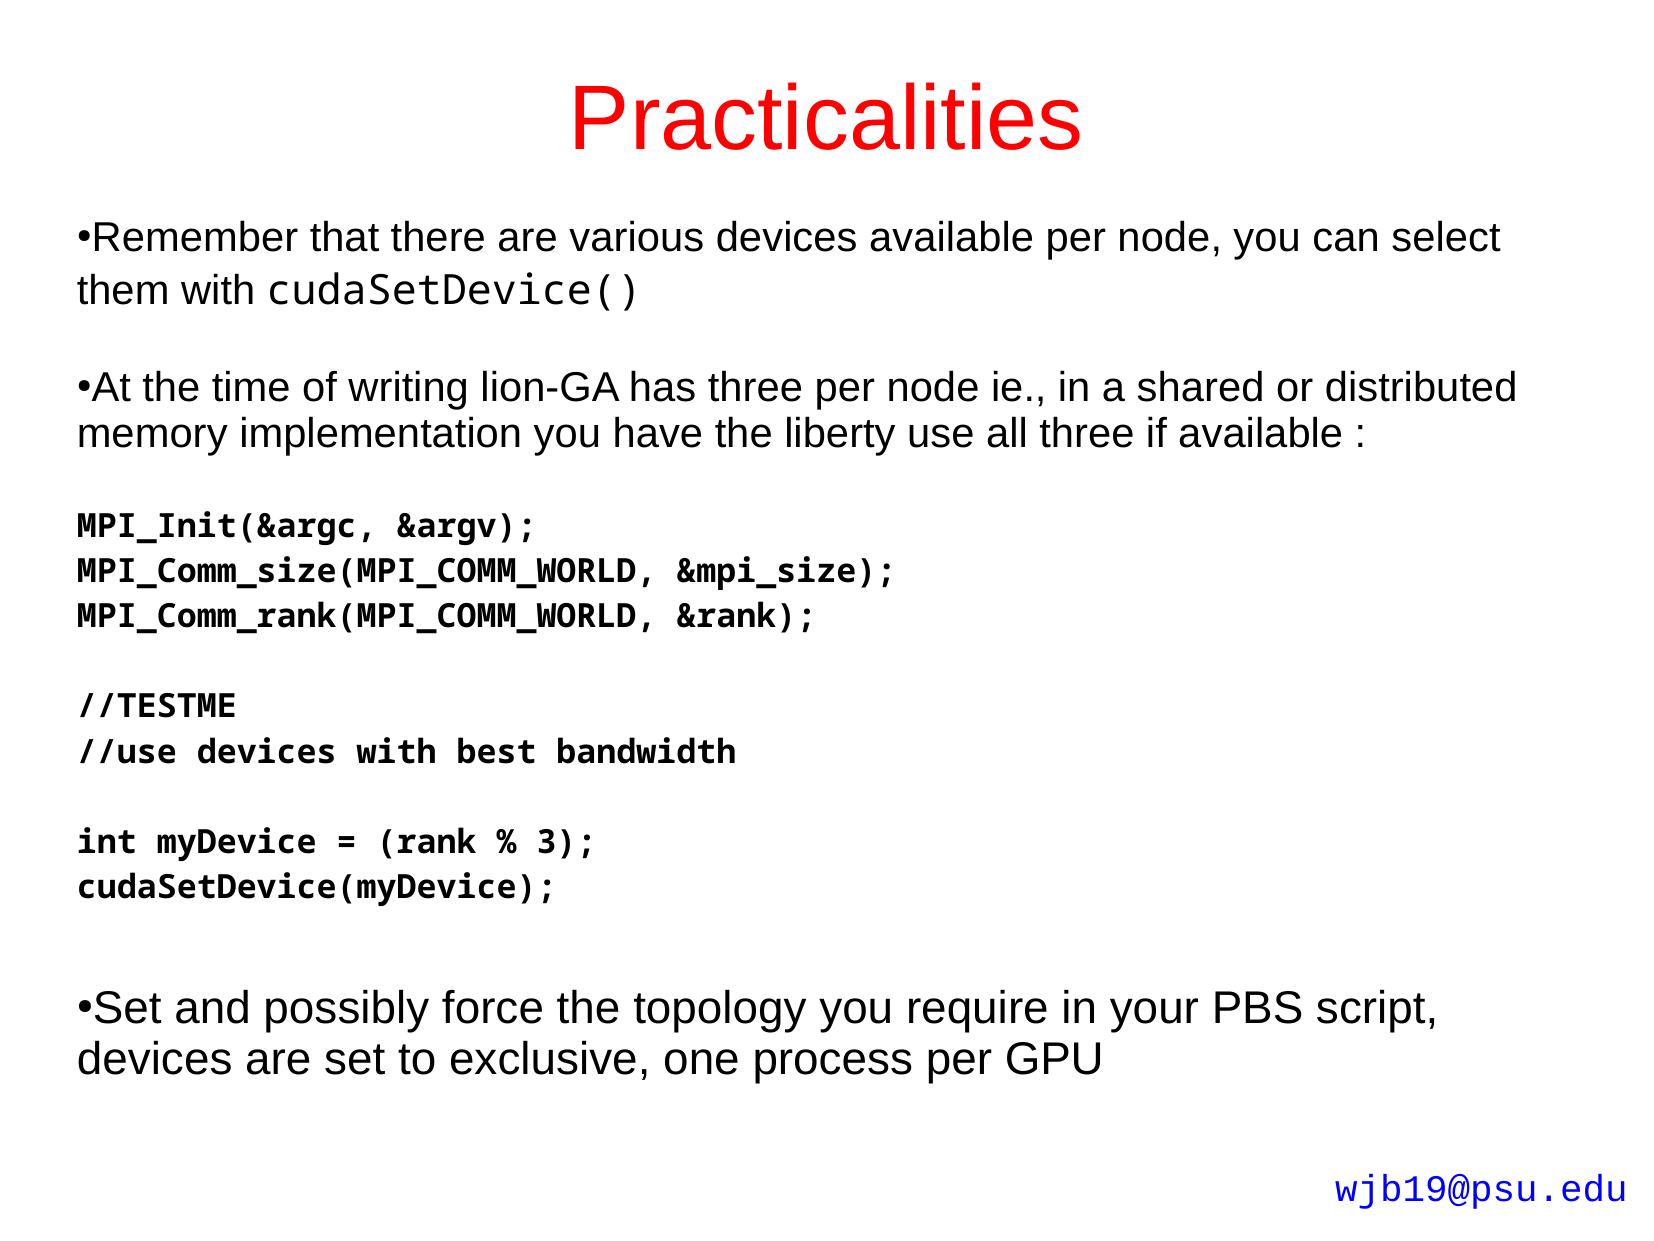

# Practicalities
Remember that there are various devices available per node, you can select them with cudaSetDevice()
At the time of writing lion-GA has three per node ie., in a shared or distributed memory implementation you have the liberty use all three if available :
MPI_Init(&argc, &argv);
MPI_Comm_size(MPI_COMM_WORLD, &mpi_size);
MPI_Comm_rank(MPI_COMM_WORLD, &rank);
//TESTME
//use devices with best bandwidth
int myDevice = (rank % 3);
cudaSetDevice(myDevice);
Set and possibly force the topology you require in your PBS script, devices are set to exclusive, one process per GPU
wjb19@psu.edu